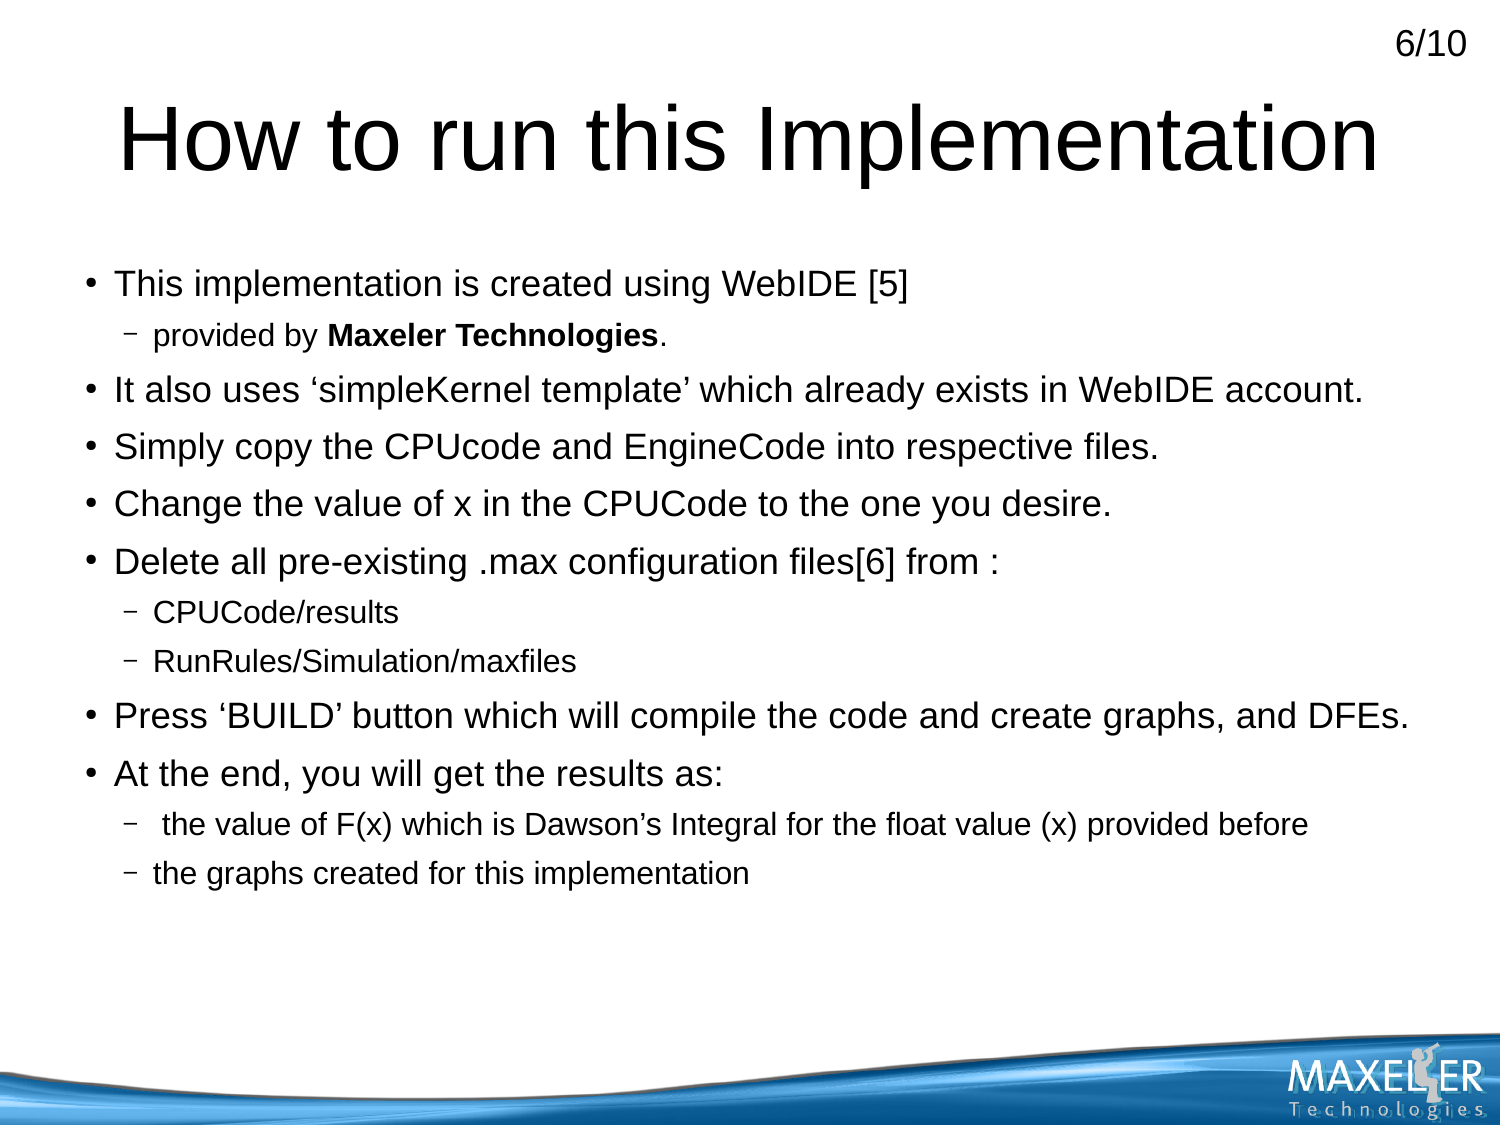

6/10
# How to run this Implementation
This implementation is created using WebIDE [5]
provided by Maxeler Technologies.
It also uses ‘simpleKernel template’ which already exists in WebIDE account.
Simply copy the CPUcode and EngineCode into respective files.
Change the value of x in the CPUCode to the one you desire.
Delete all pre-existing .max configuration files[6] from :
CPUCode/results
RunRules/Simulation/maxfiles
Press ‘BUILD’ button which will compile the code and create graphs, and DFEs.
At the end, you will get the results as:
 the value of F(x) which is Dawson’s Integral for the float value (x) provided before
the graphs created for this implementation